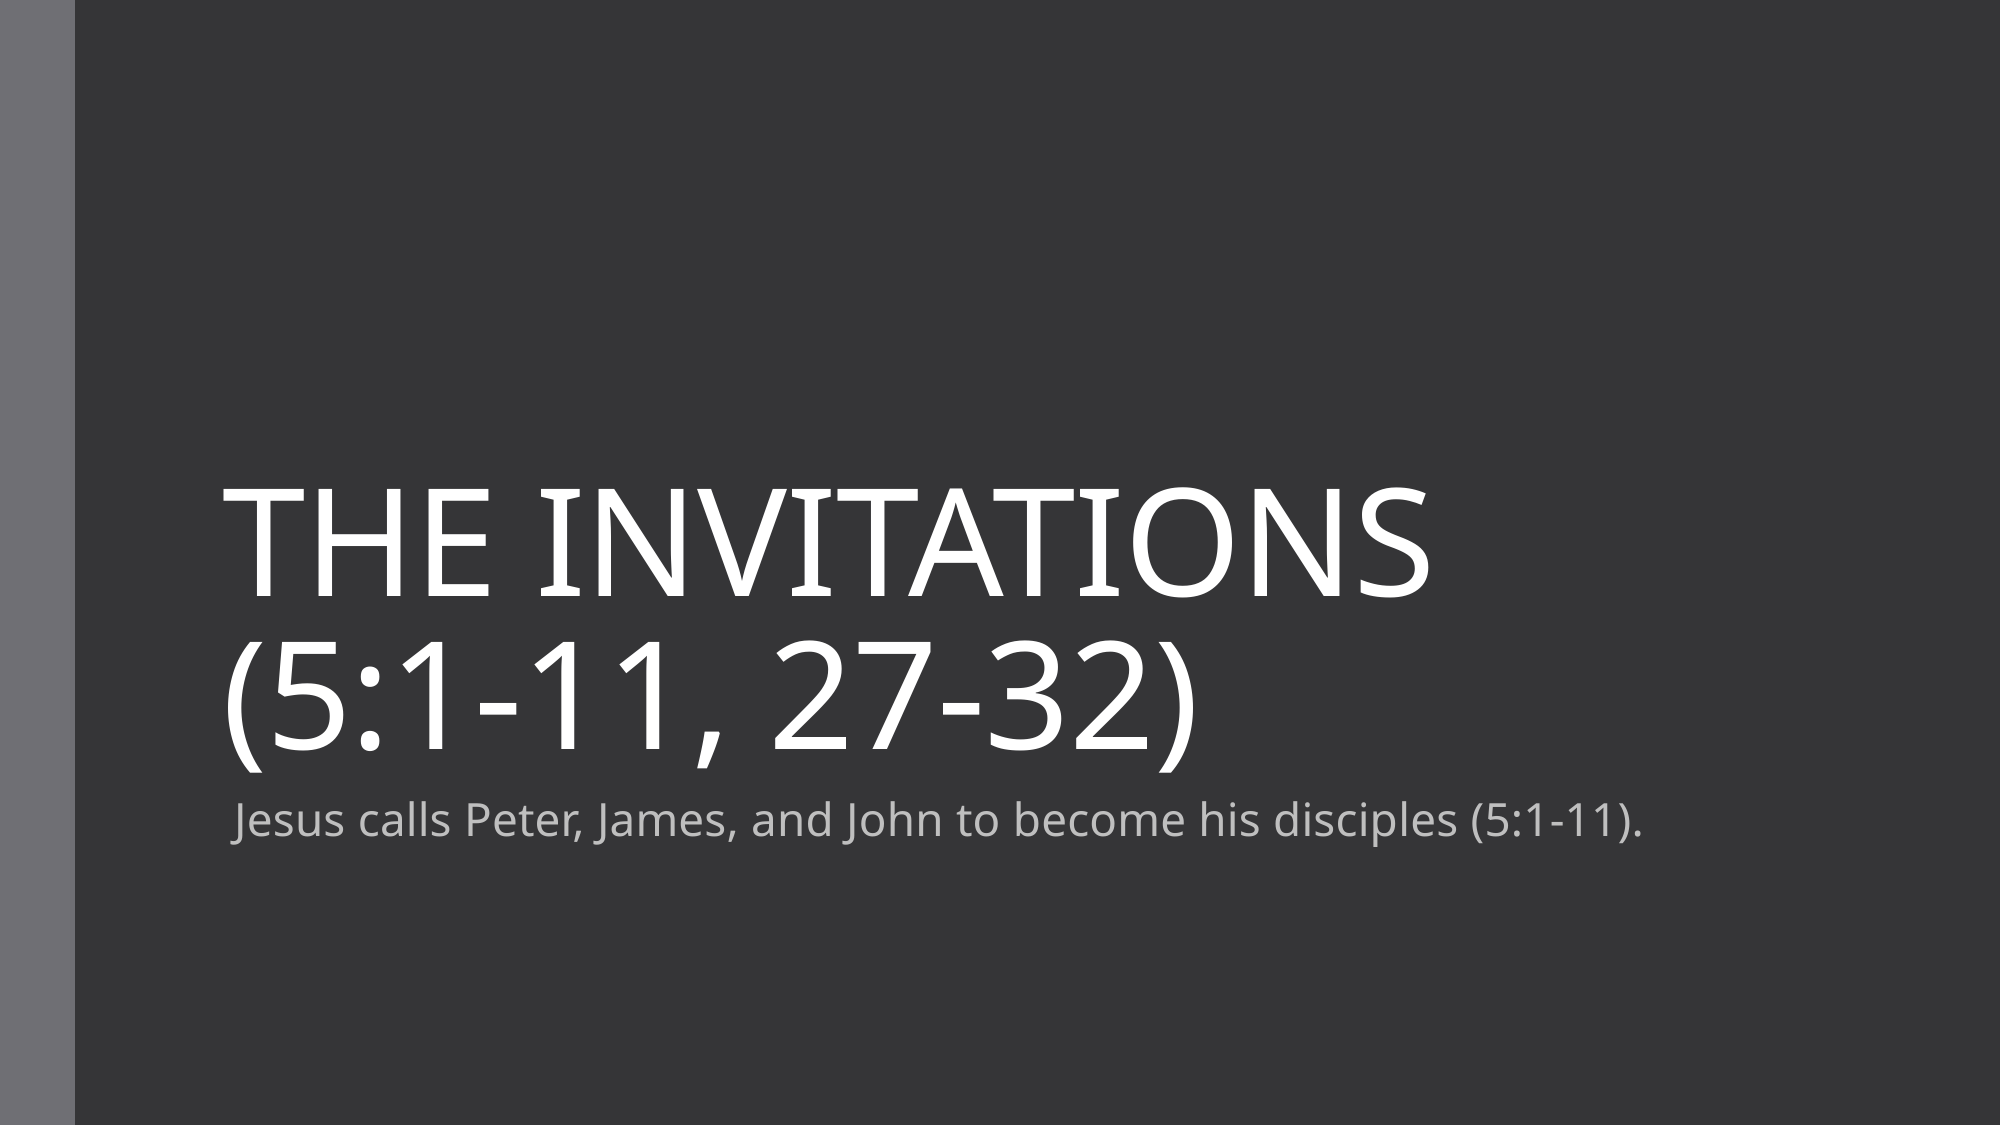

# THE INVITATIONS (5:1-11, 27-32)
 Jesus calls Peter, James, and John to become his disciples (5:1-11).